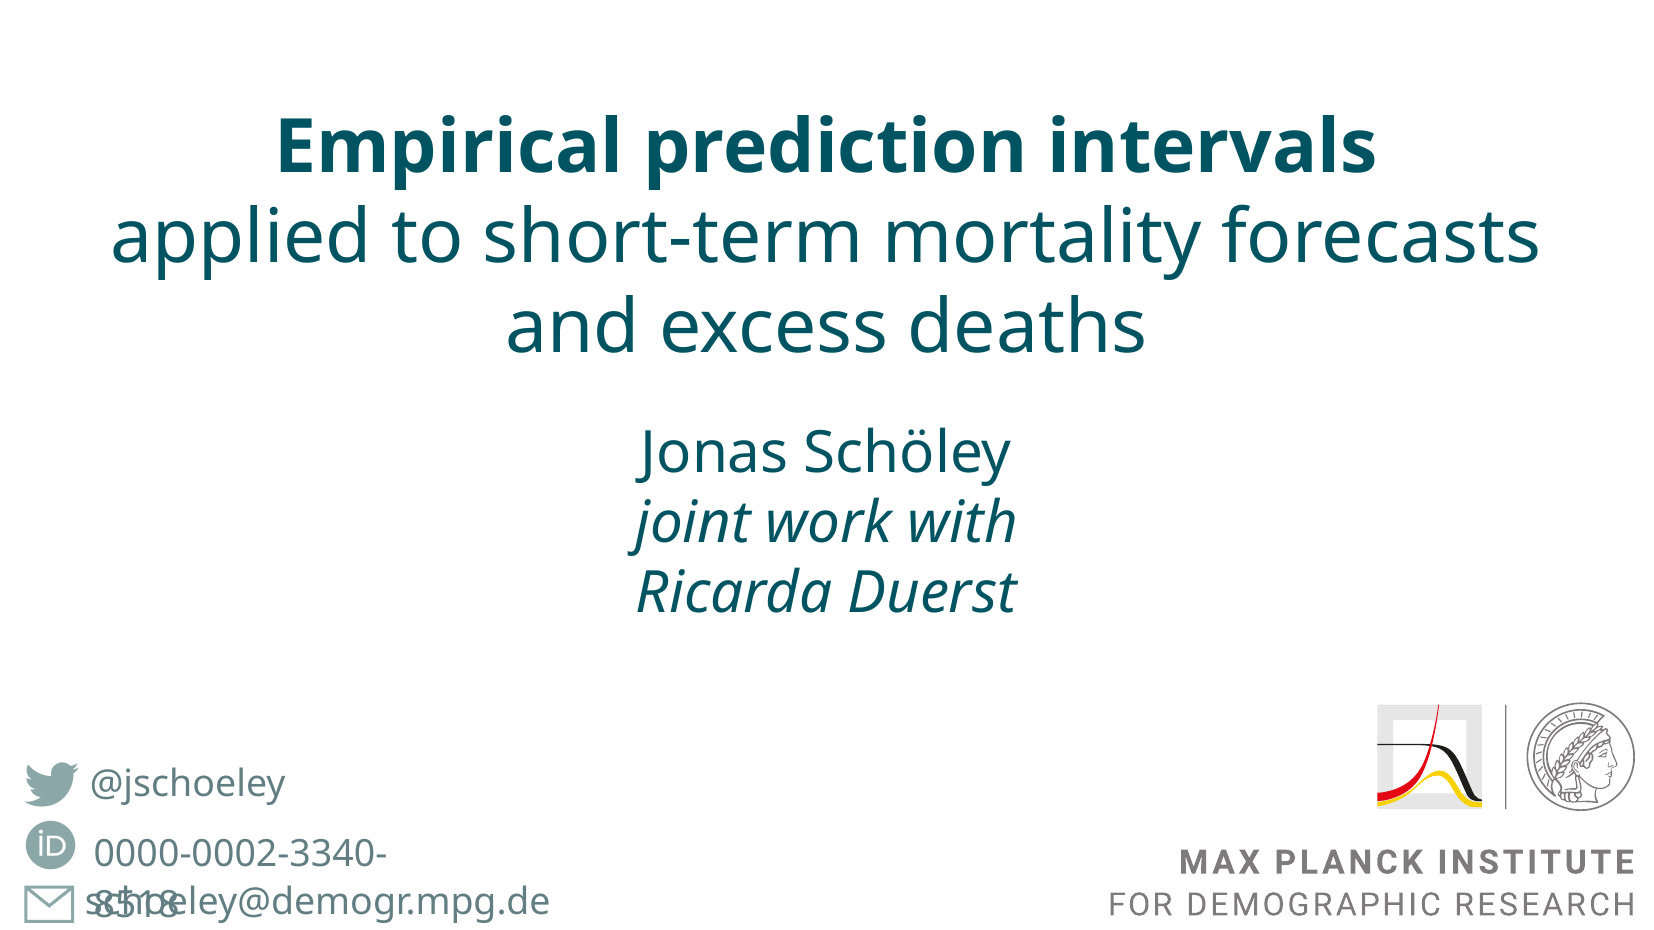

# Empirical prediction intervals applied to short-term mortality forecasts and excess deaths
Jonas Schöley
joint work with
Ricarda Duerst
@jschoeley
0000-0002-3340-8518
schoeley@demogr.mpg.de